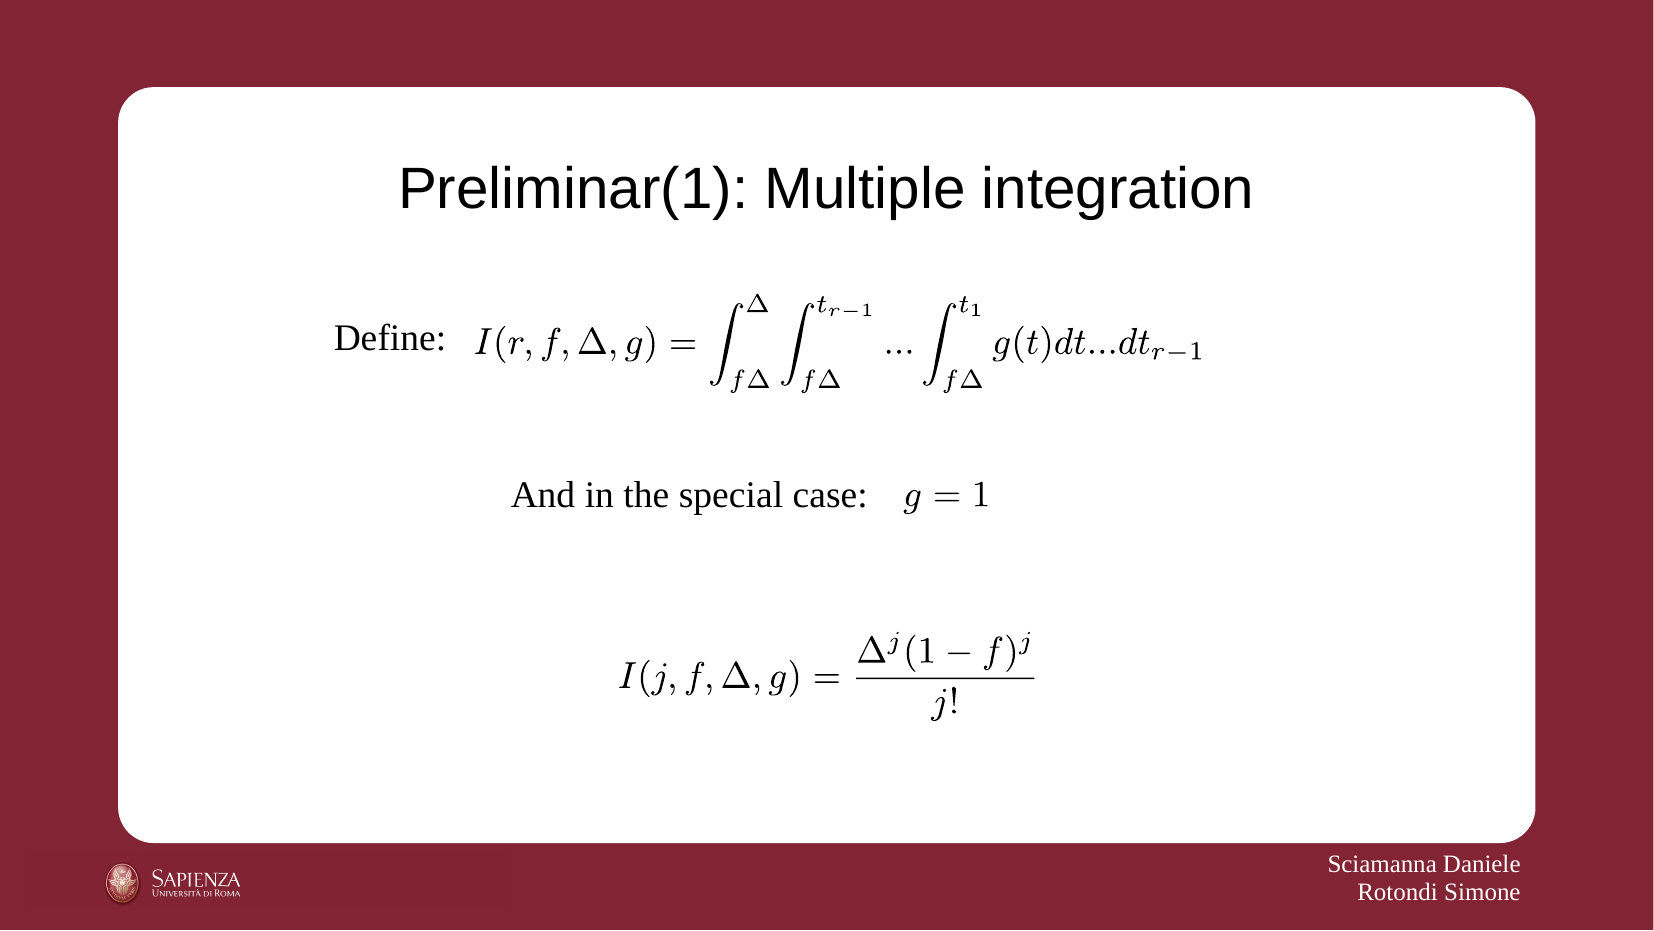

# Preliminar(1): Multiple integration
Define:
And in the special case:
Sciamanna Daniele
Rotondi Simone